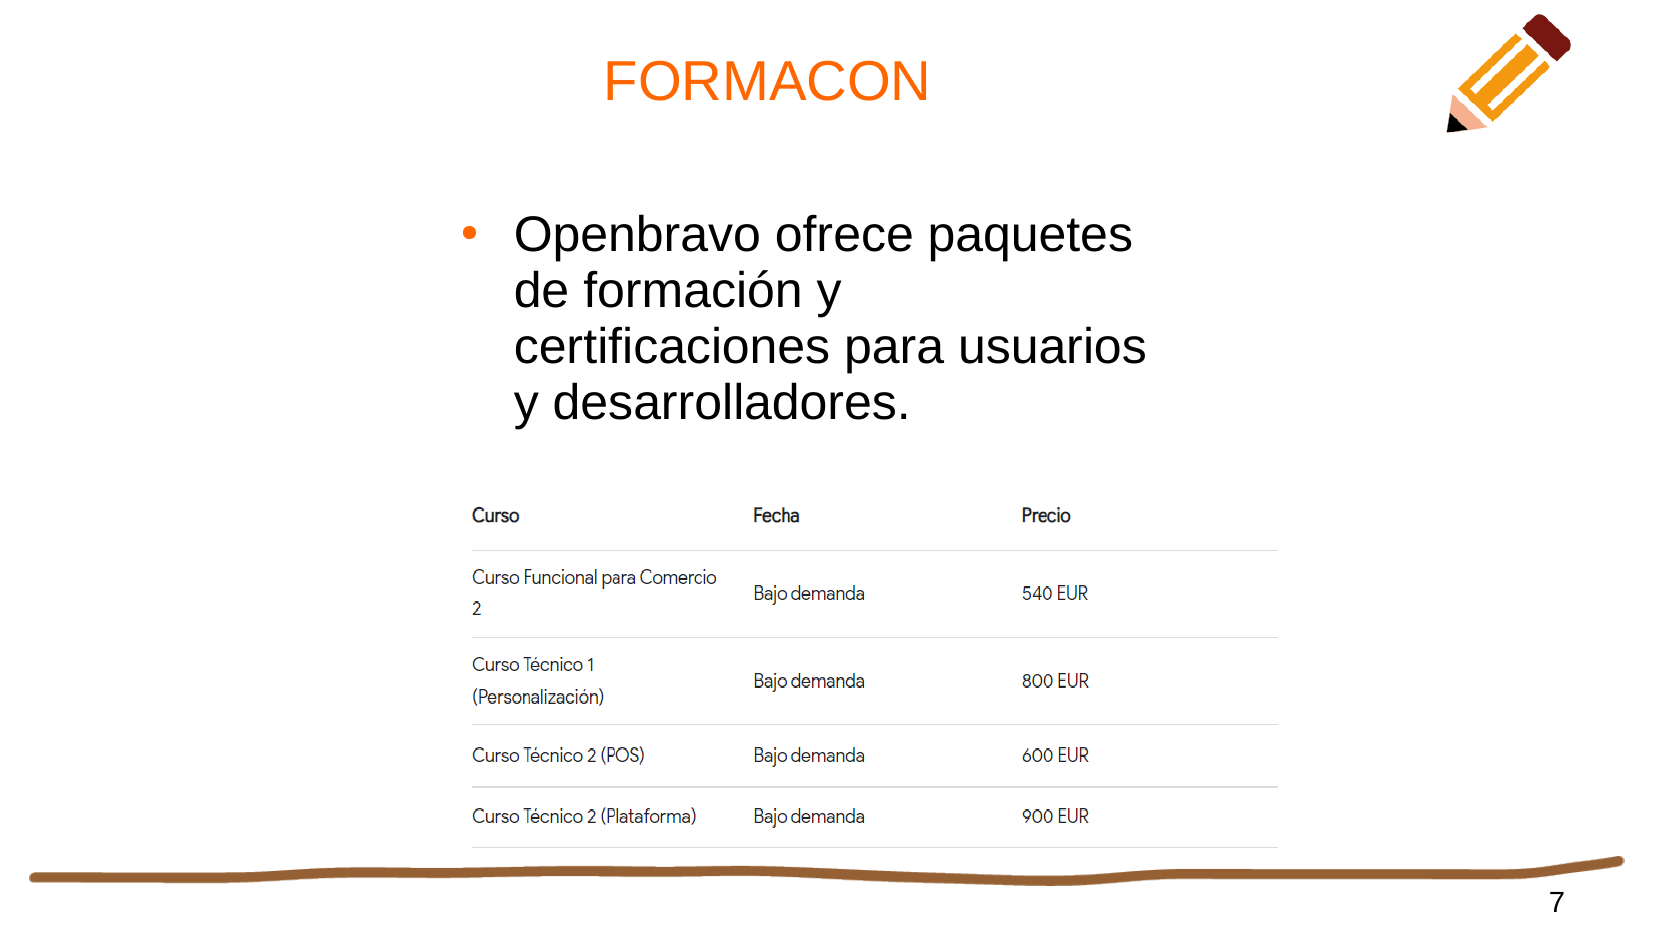

# FORMACON
Openbravo ofrece paquetes de formación y certificaciones para usuarios y desarrolladores.
7